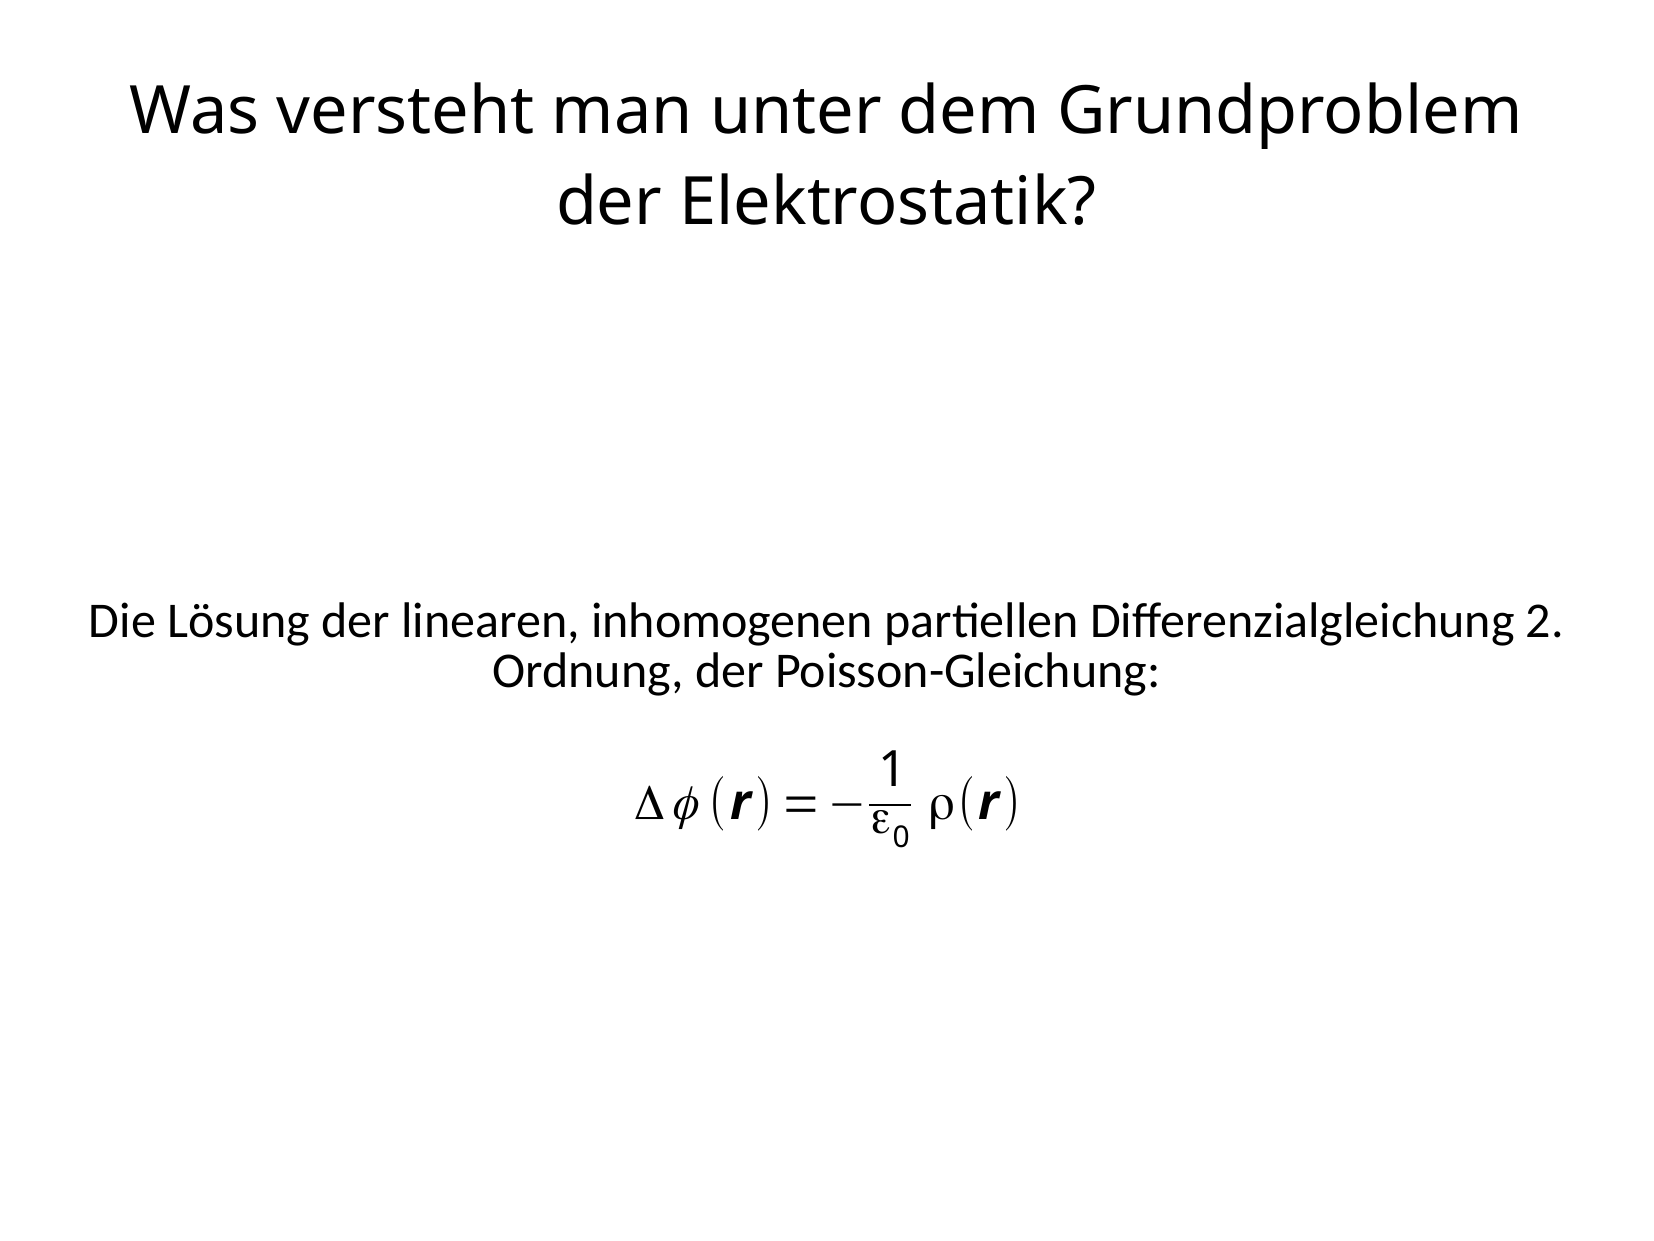

# Was versteht man unter dem Grundproblem der Elektrostatik?
Die Lösung der linearen, inhomogenen partiellen Differenzialgleichung 2. Ordnung, der Poisson-Gleichung: